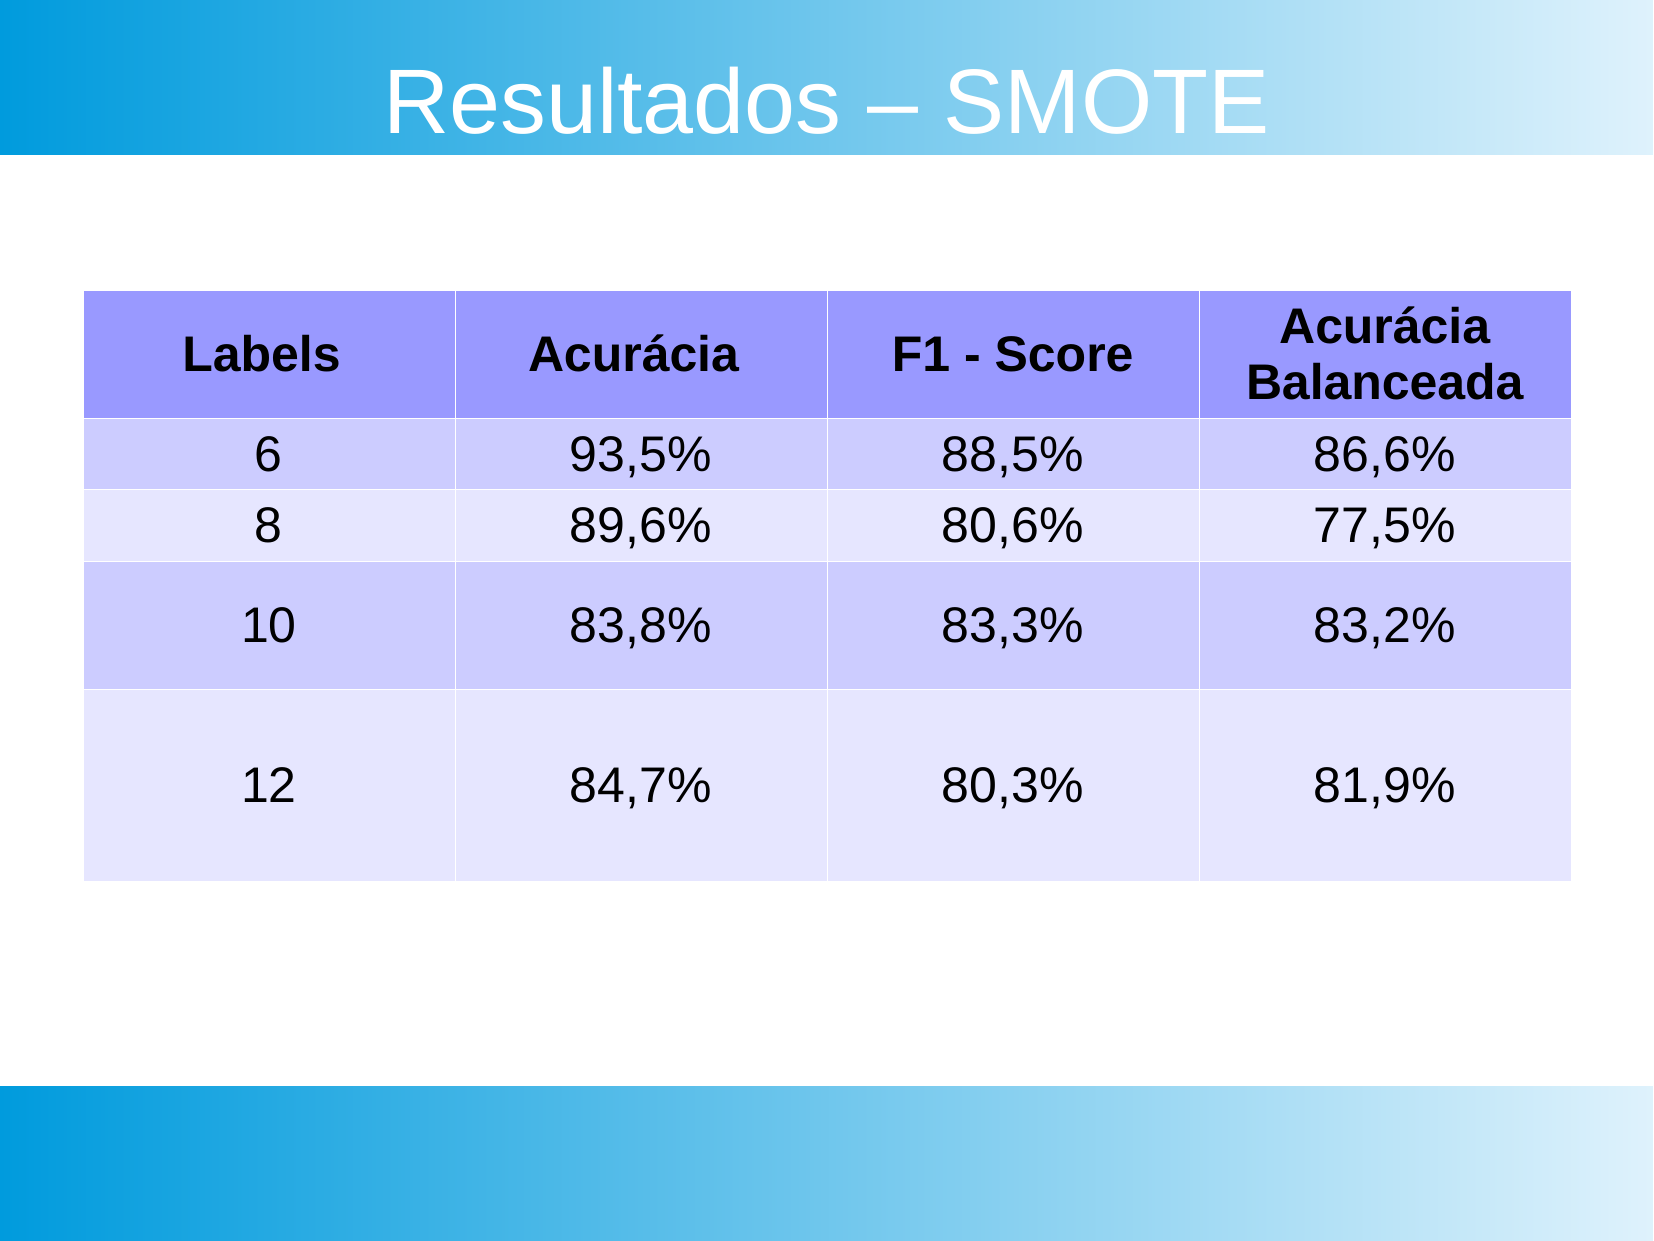

# Resultados – SMOTE
| Labels | Acurácia | F1 - Score | Acurácia Balanceada |
| --- | --- | --- | --- |
| 6 | 93,5% | 88,5% | 86,6% |
| 8 | 89,6% | 80,6% | 77,5% |
| 10 | 83,8% | 83,3% | 83,2% |
| 12 | 84,7% | 80,3% | 81,9% |